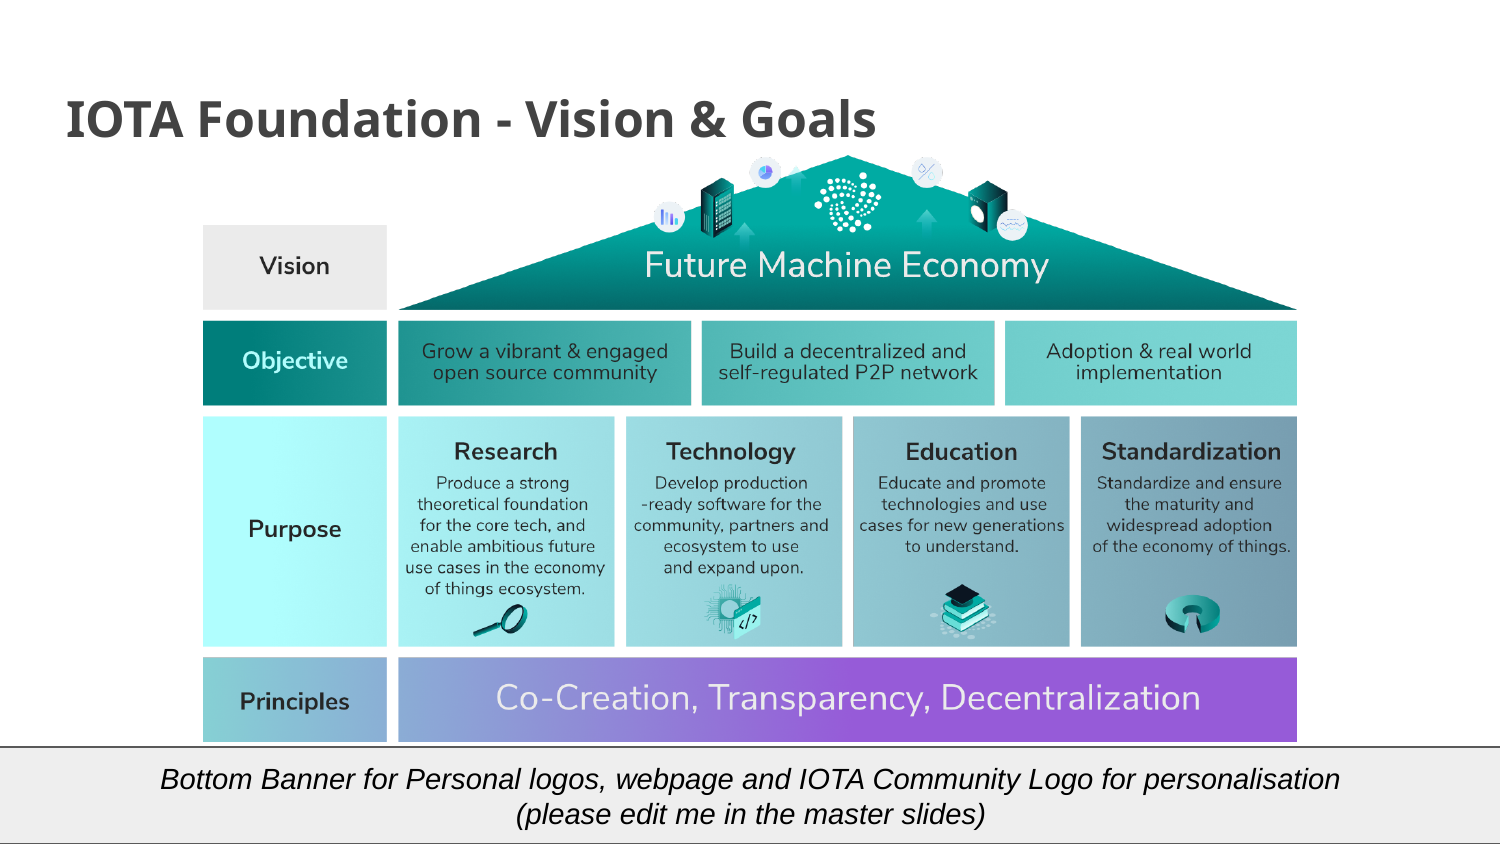

# IOTA Foundation - Vision & Goals